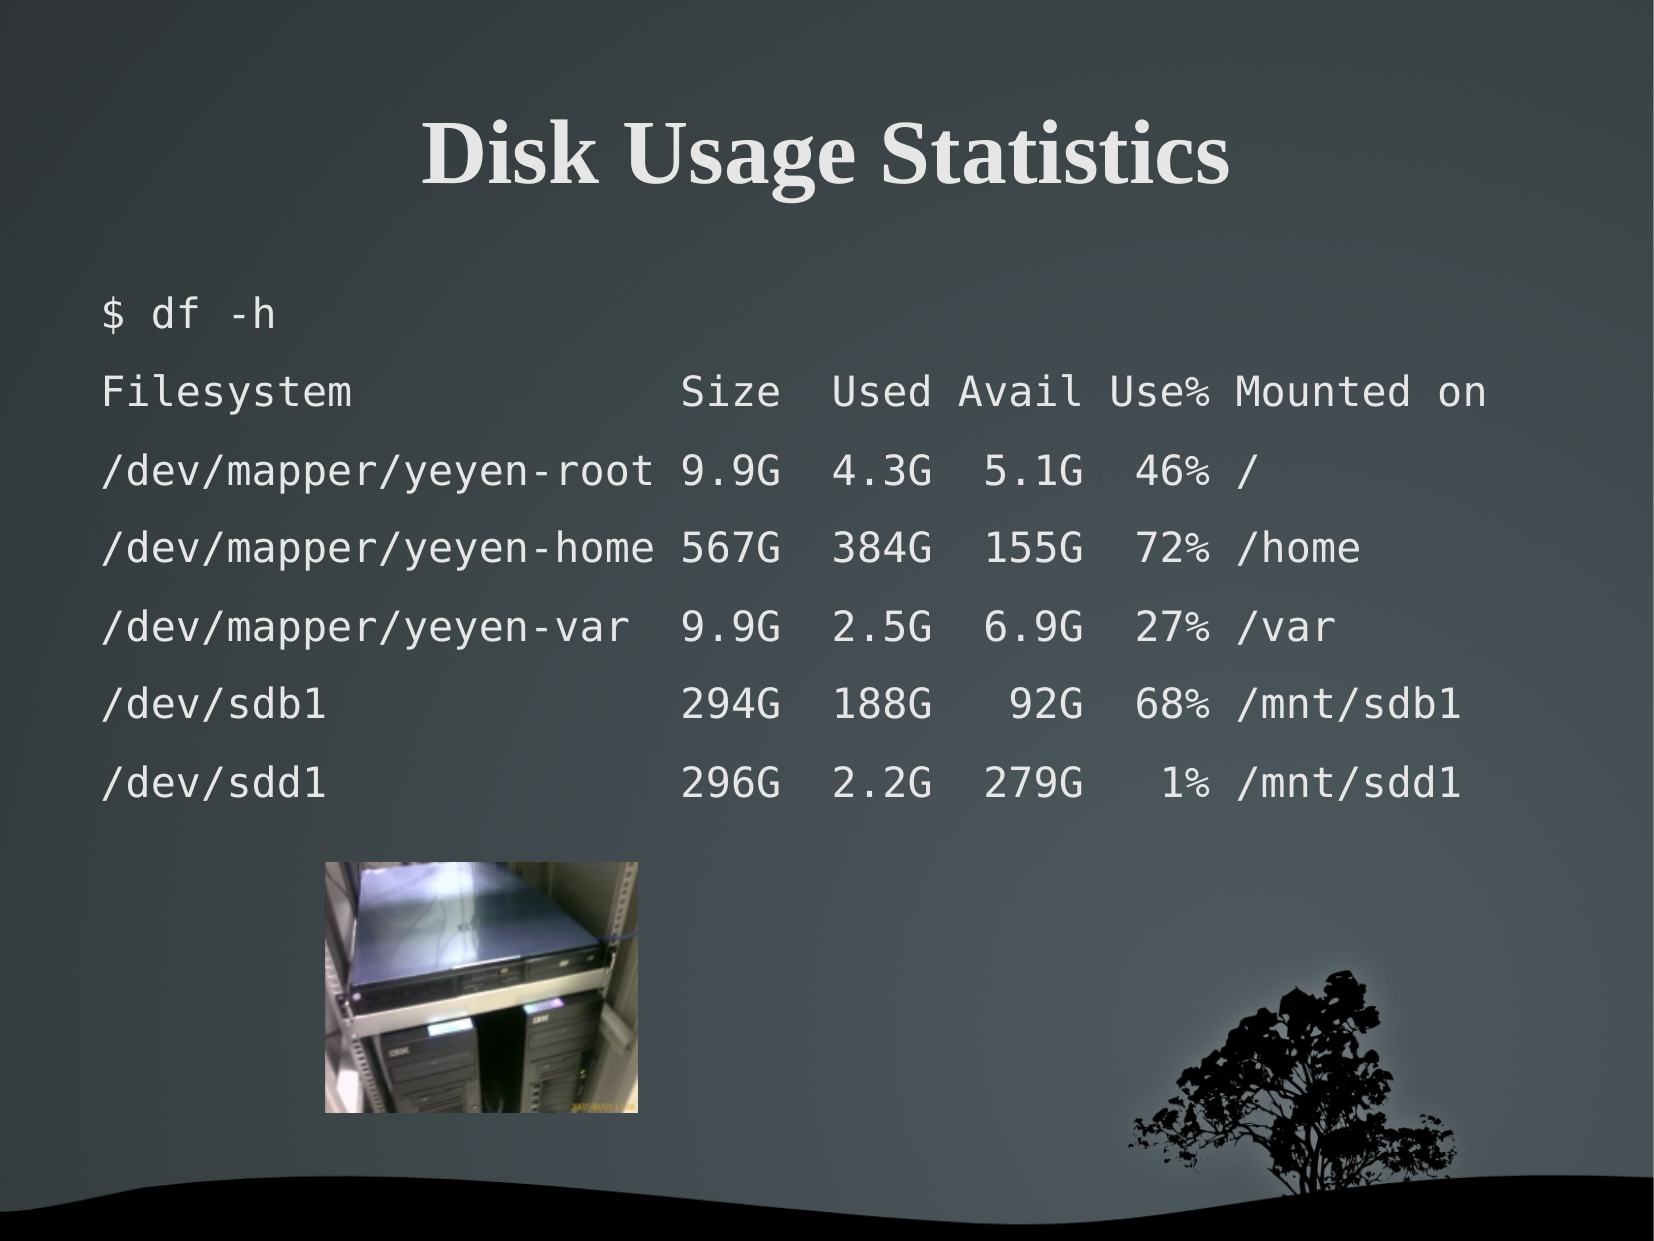

# Disk Usage Statistics
$ df -h
Filesystem Size Used Avail Use% Mounted on
/dev/mapper/yeyen-root 9.9G 4.3G 5.1G 46% /
/dev/mapper/yeyen-home 567G 384G 155G 72% /home
/dev/mapper/yeyen-var 9.9G 2.5G 6.9G 27% /var
/dev/sdb1 294G 188G 92G 68% /mnt/sdb1
/dev/sdd1 296G 2.2G 279G 1% /mnt/sdd1